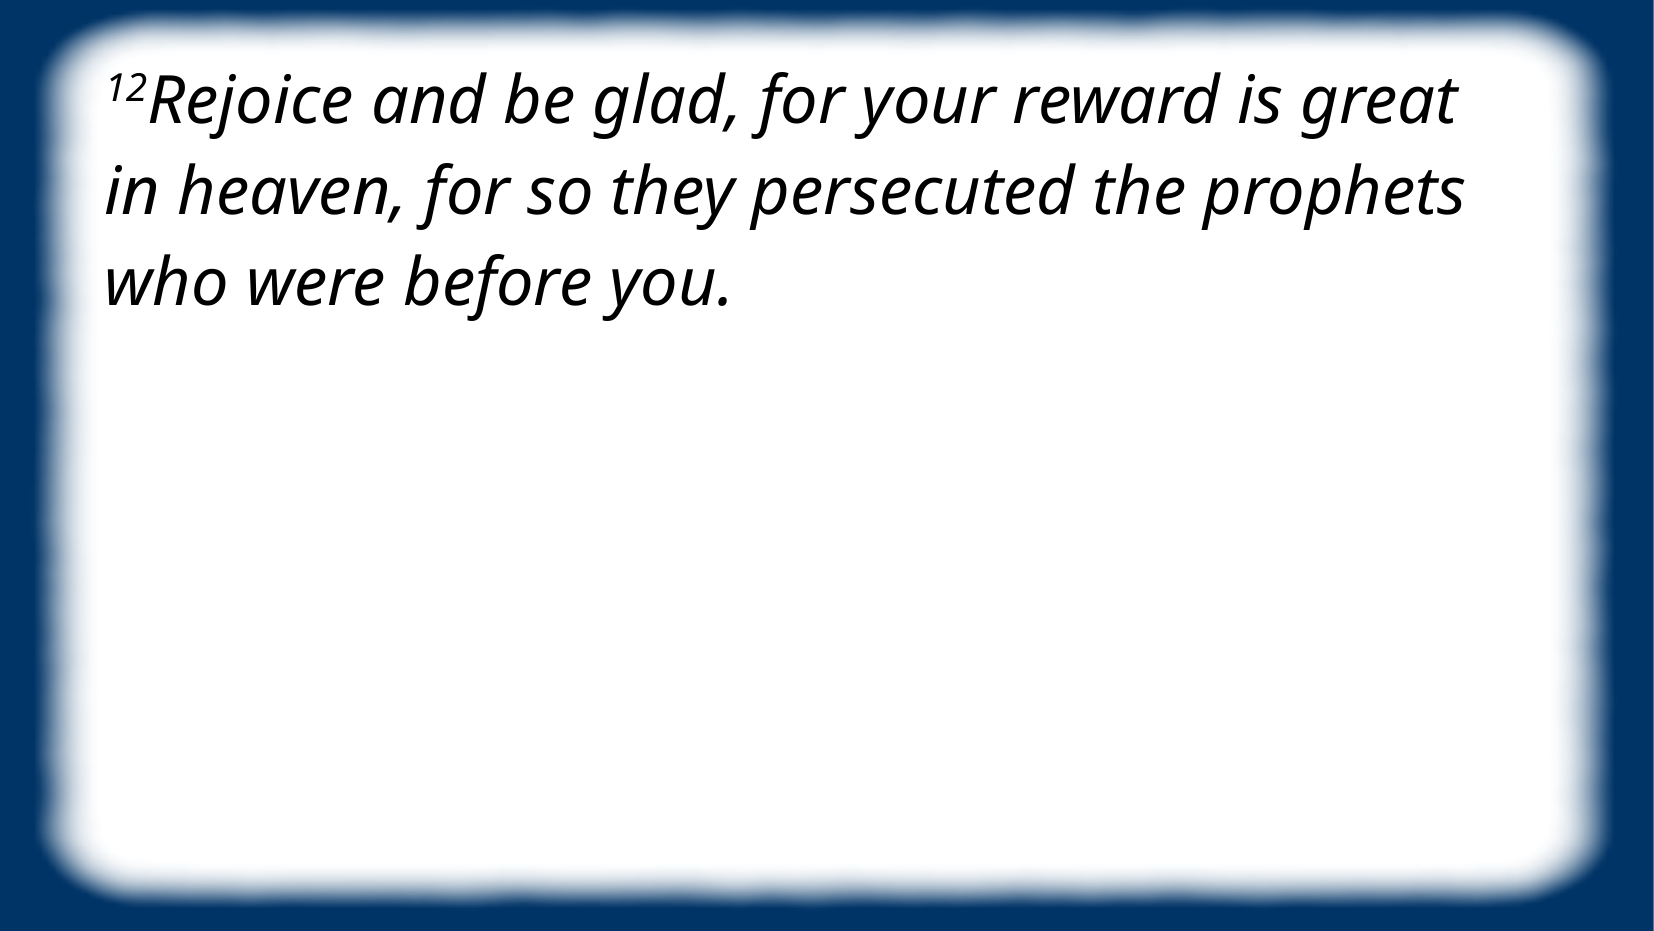

12Rejoice and be glad, for your reward is great in heaven, for so they persecuted the prophets who were before you.